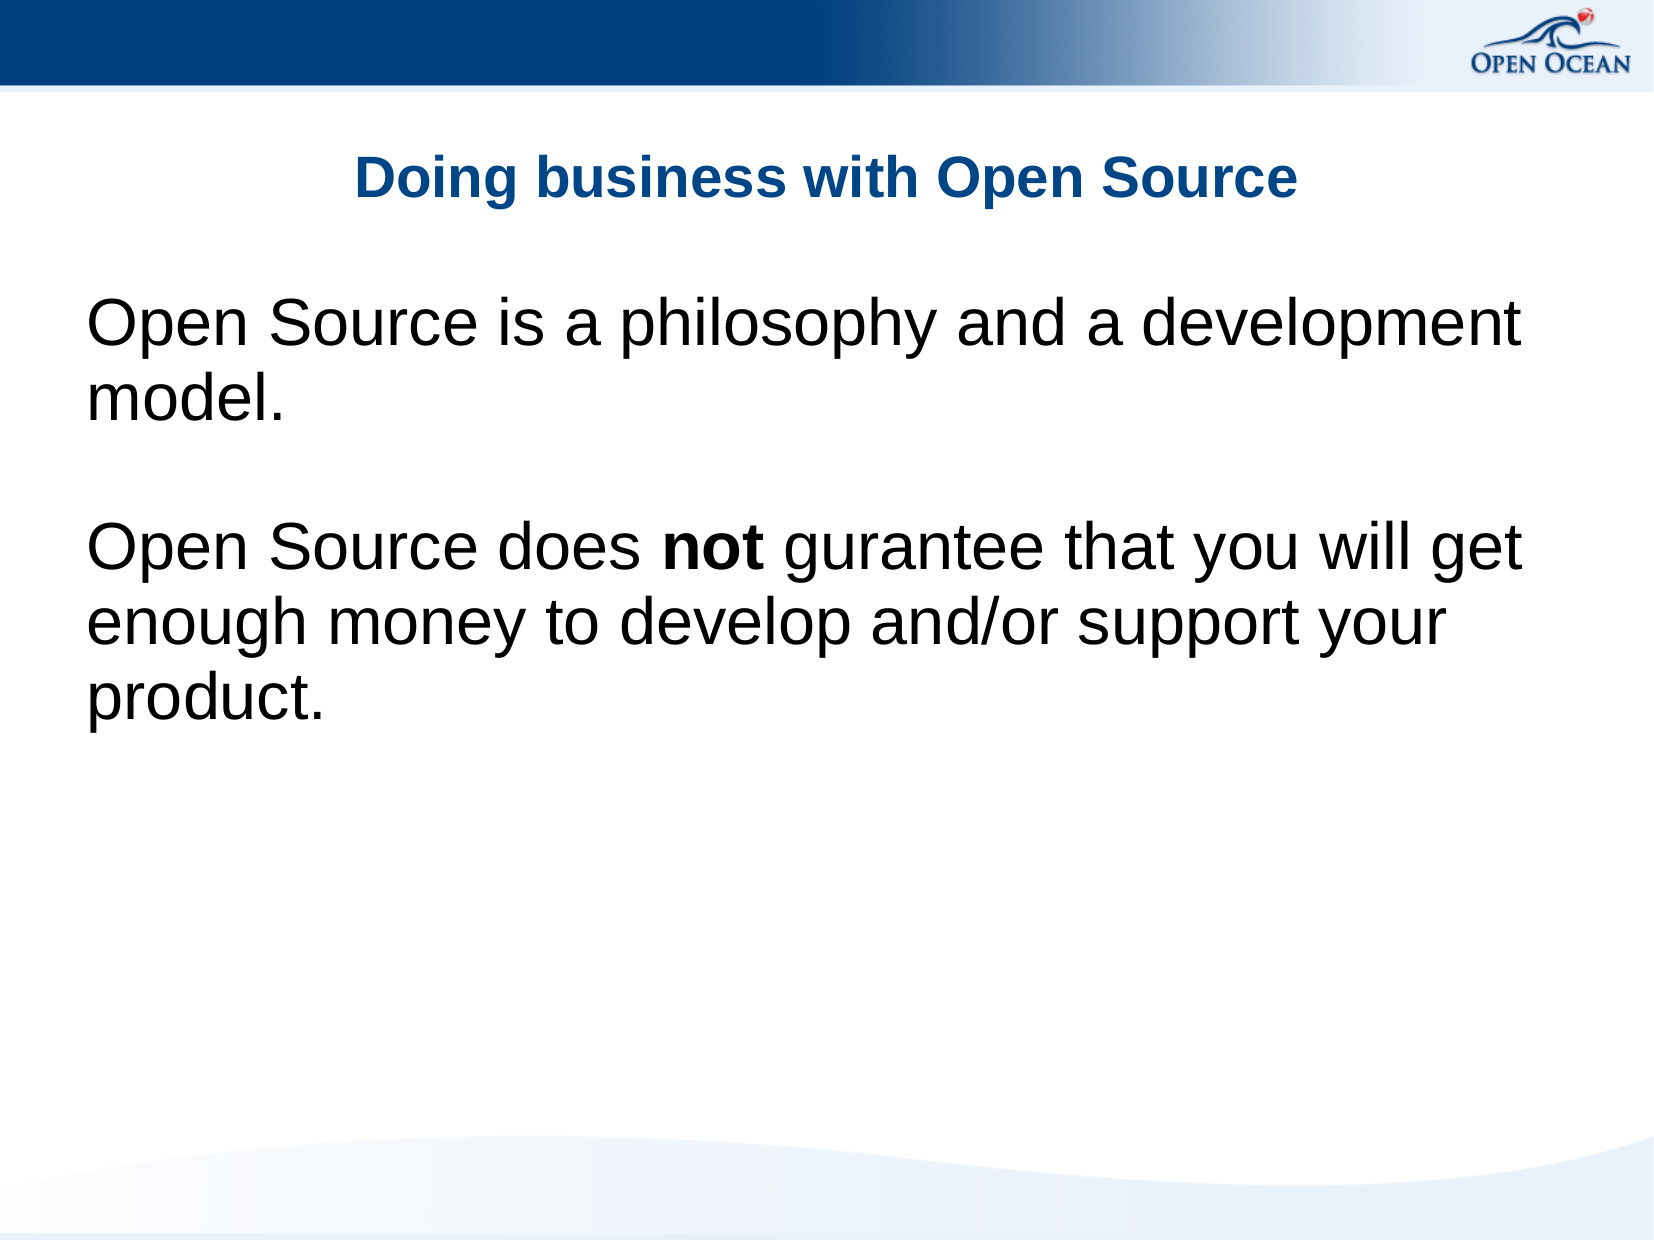

# Doing business with Open Source
Open Source is a philosophy and a development model.
Open Source does not gurantee that you will get enough money to develop and/or support your product.